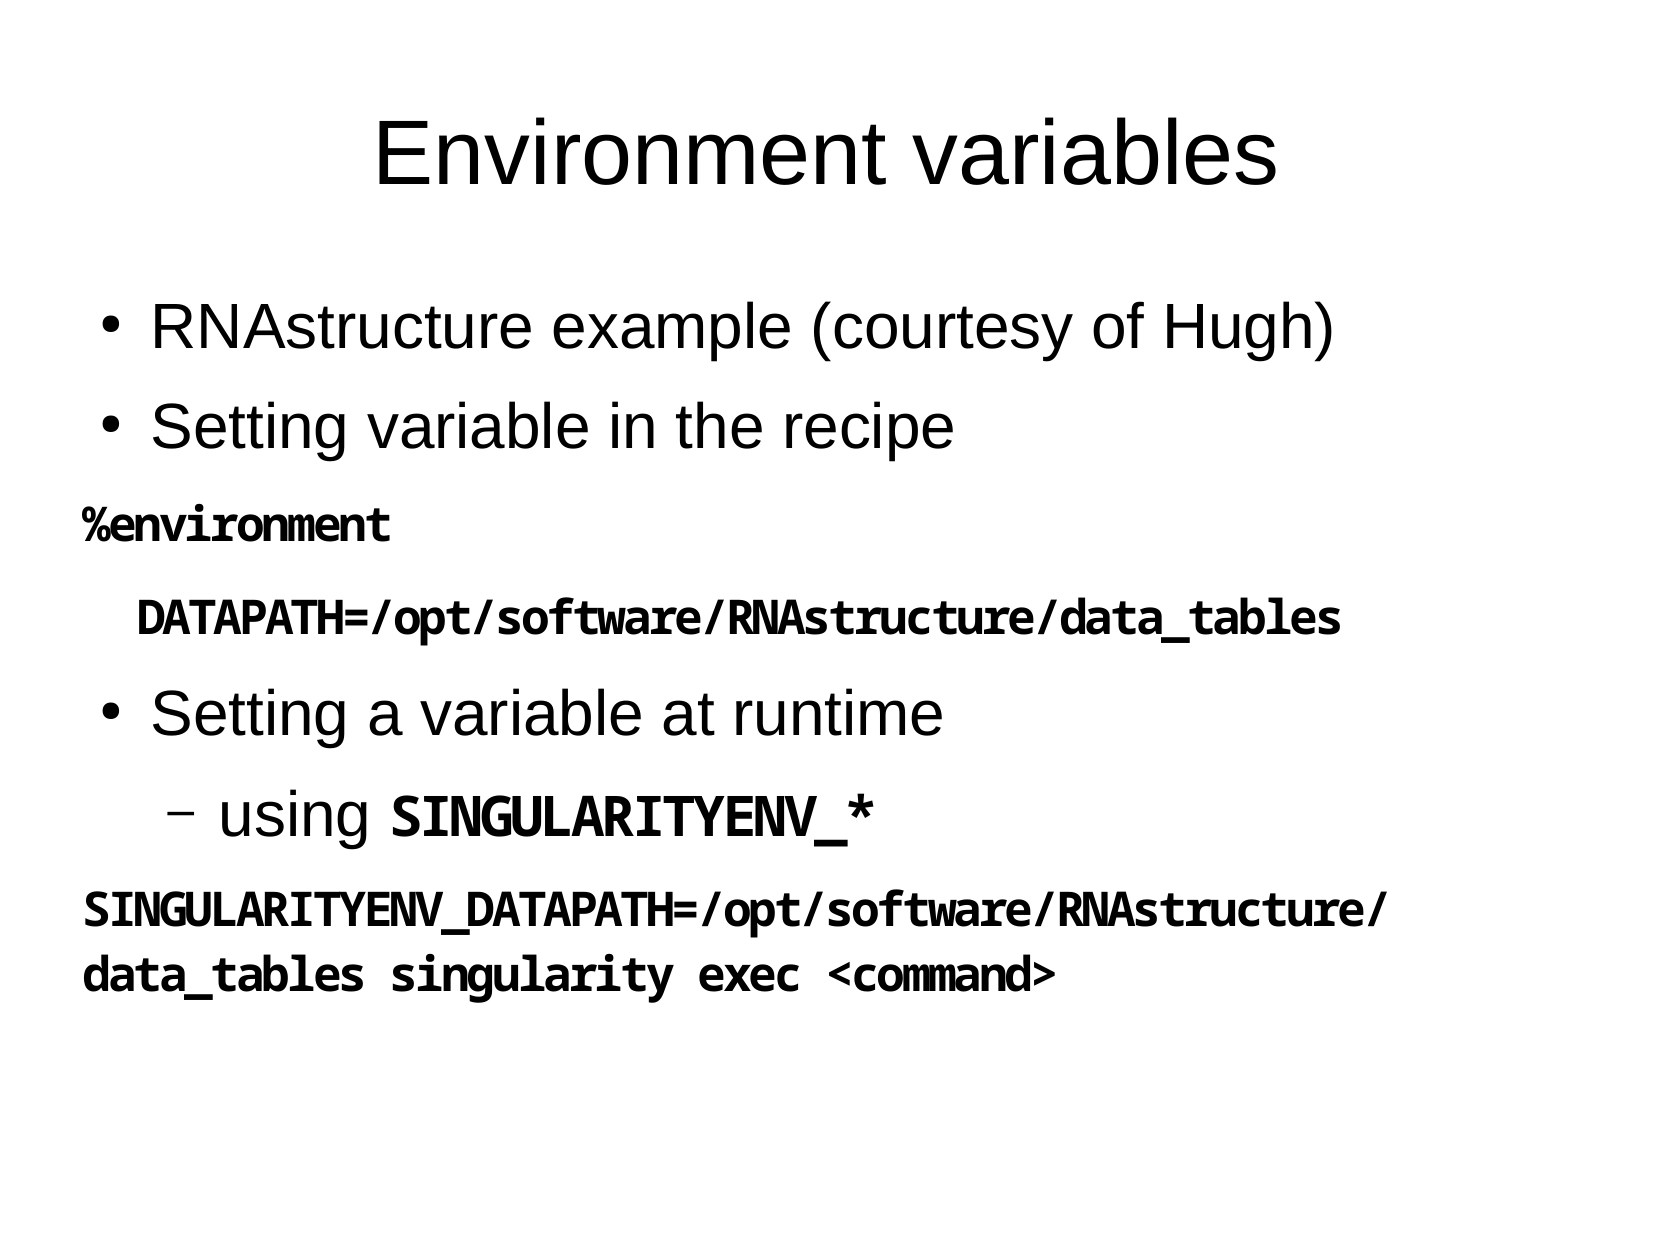

# Environment variables
RNAstructure example (courtesy of Hugh)
Setting variable in the recipe
%environment
 DATAPATH=/opt/software/RNAstructure/data_tables
Setting a variable at runtime
using SINGULARITYENV_*
SINGULARITYENV_DATAPATH=/opt/software/RNAstructure/data_tables singularity exec <command>